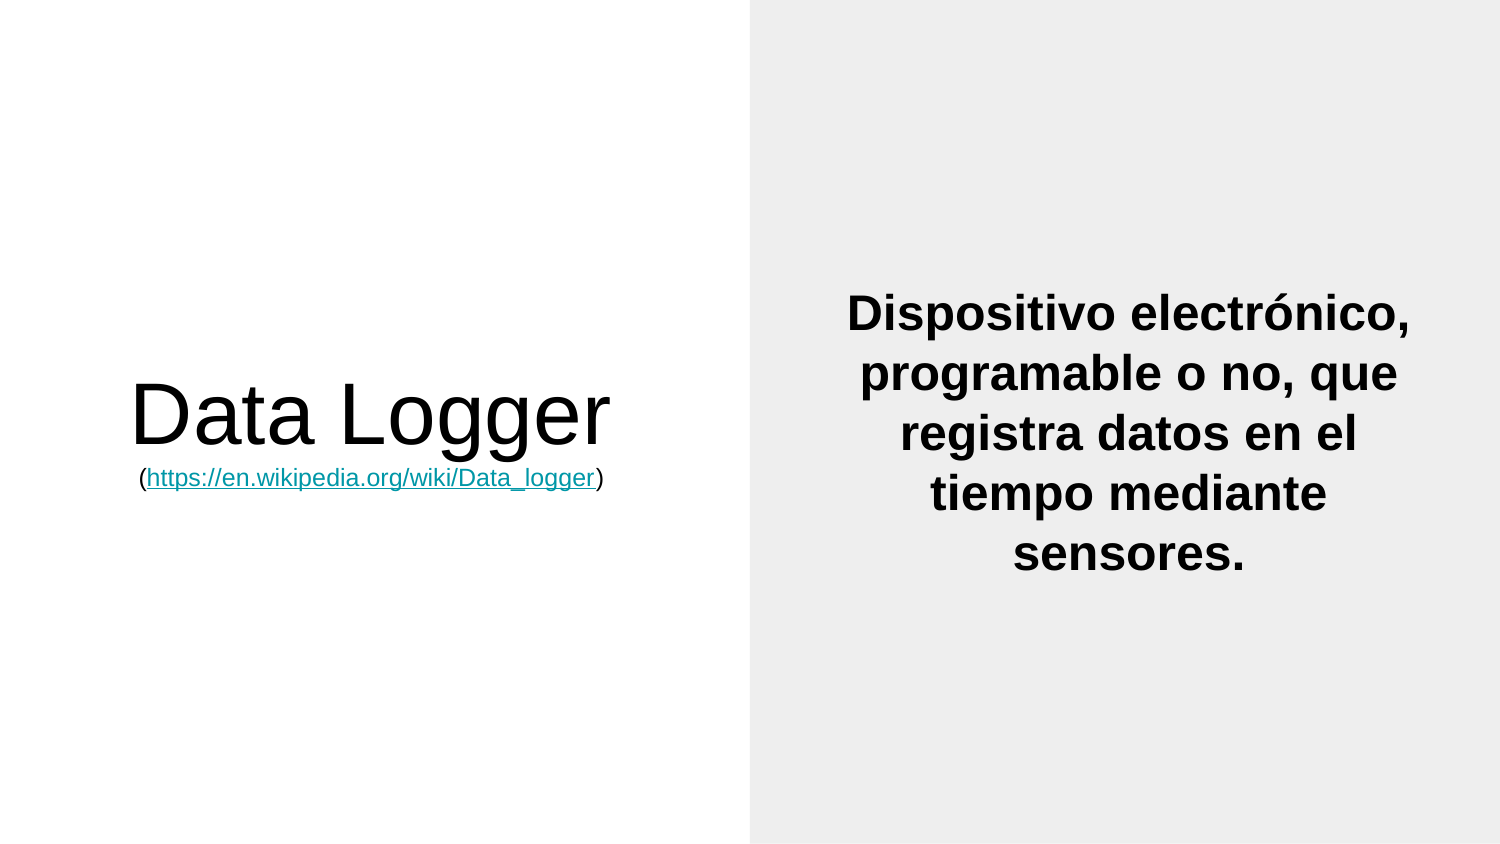

Dispositivo electrónico, programable o no, que registra datos en el tiempo mediante sensores.
# Data Logger (https://en.wikipedia.org/wiki/Data_logger)